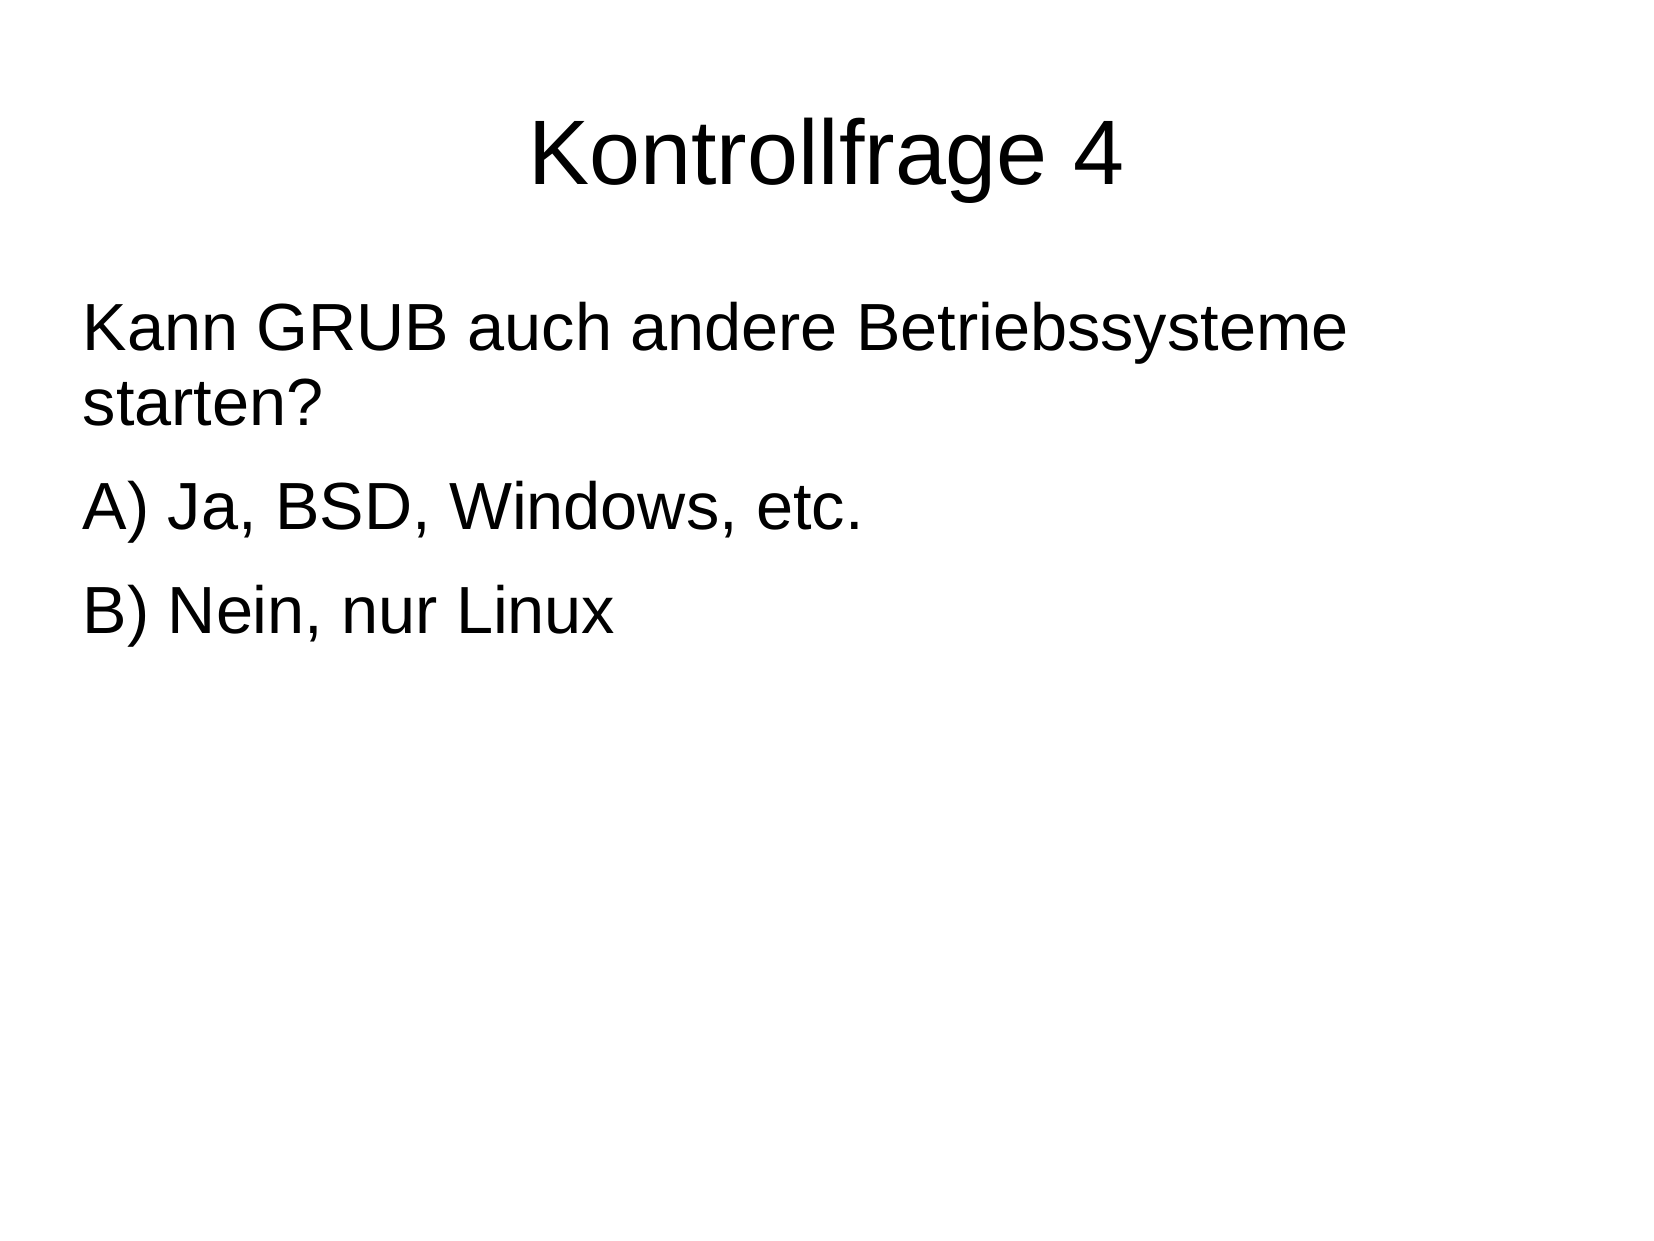

# Kontrollfrage 4
Kann GRUB auch andere Betriebssysteme starten?
A) Ja, BSD, Windows, etc.
B) Nein, nur Linux